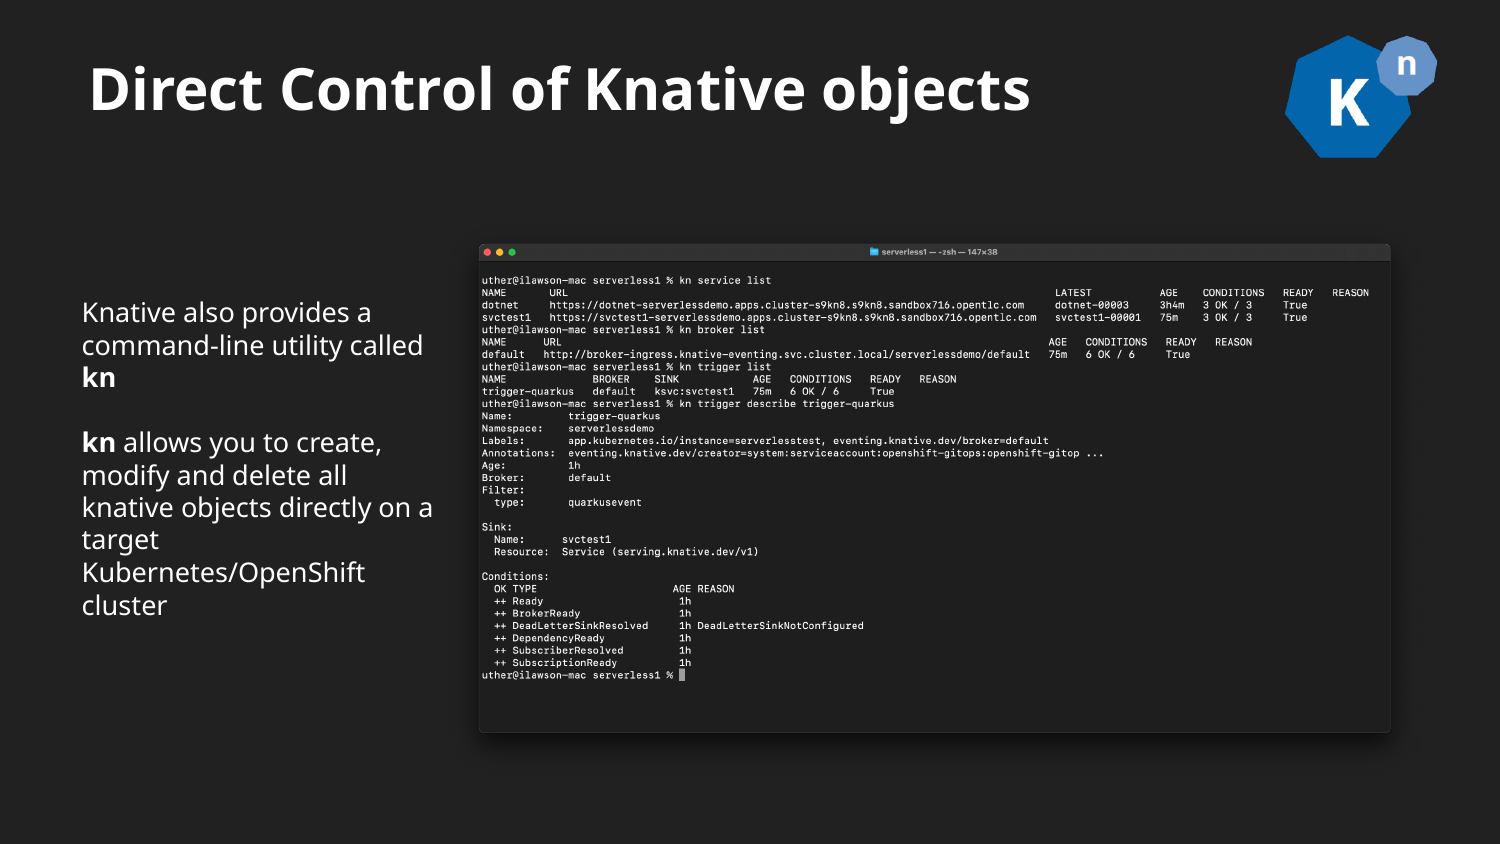

Direct Control of Knative objects
Knative also provides a command-line utility called kn
kn allows you to create, modify and delete all knative objects directly on a target Kubernetes/OpenShift cluster